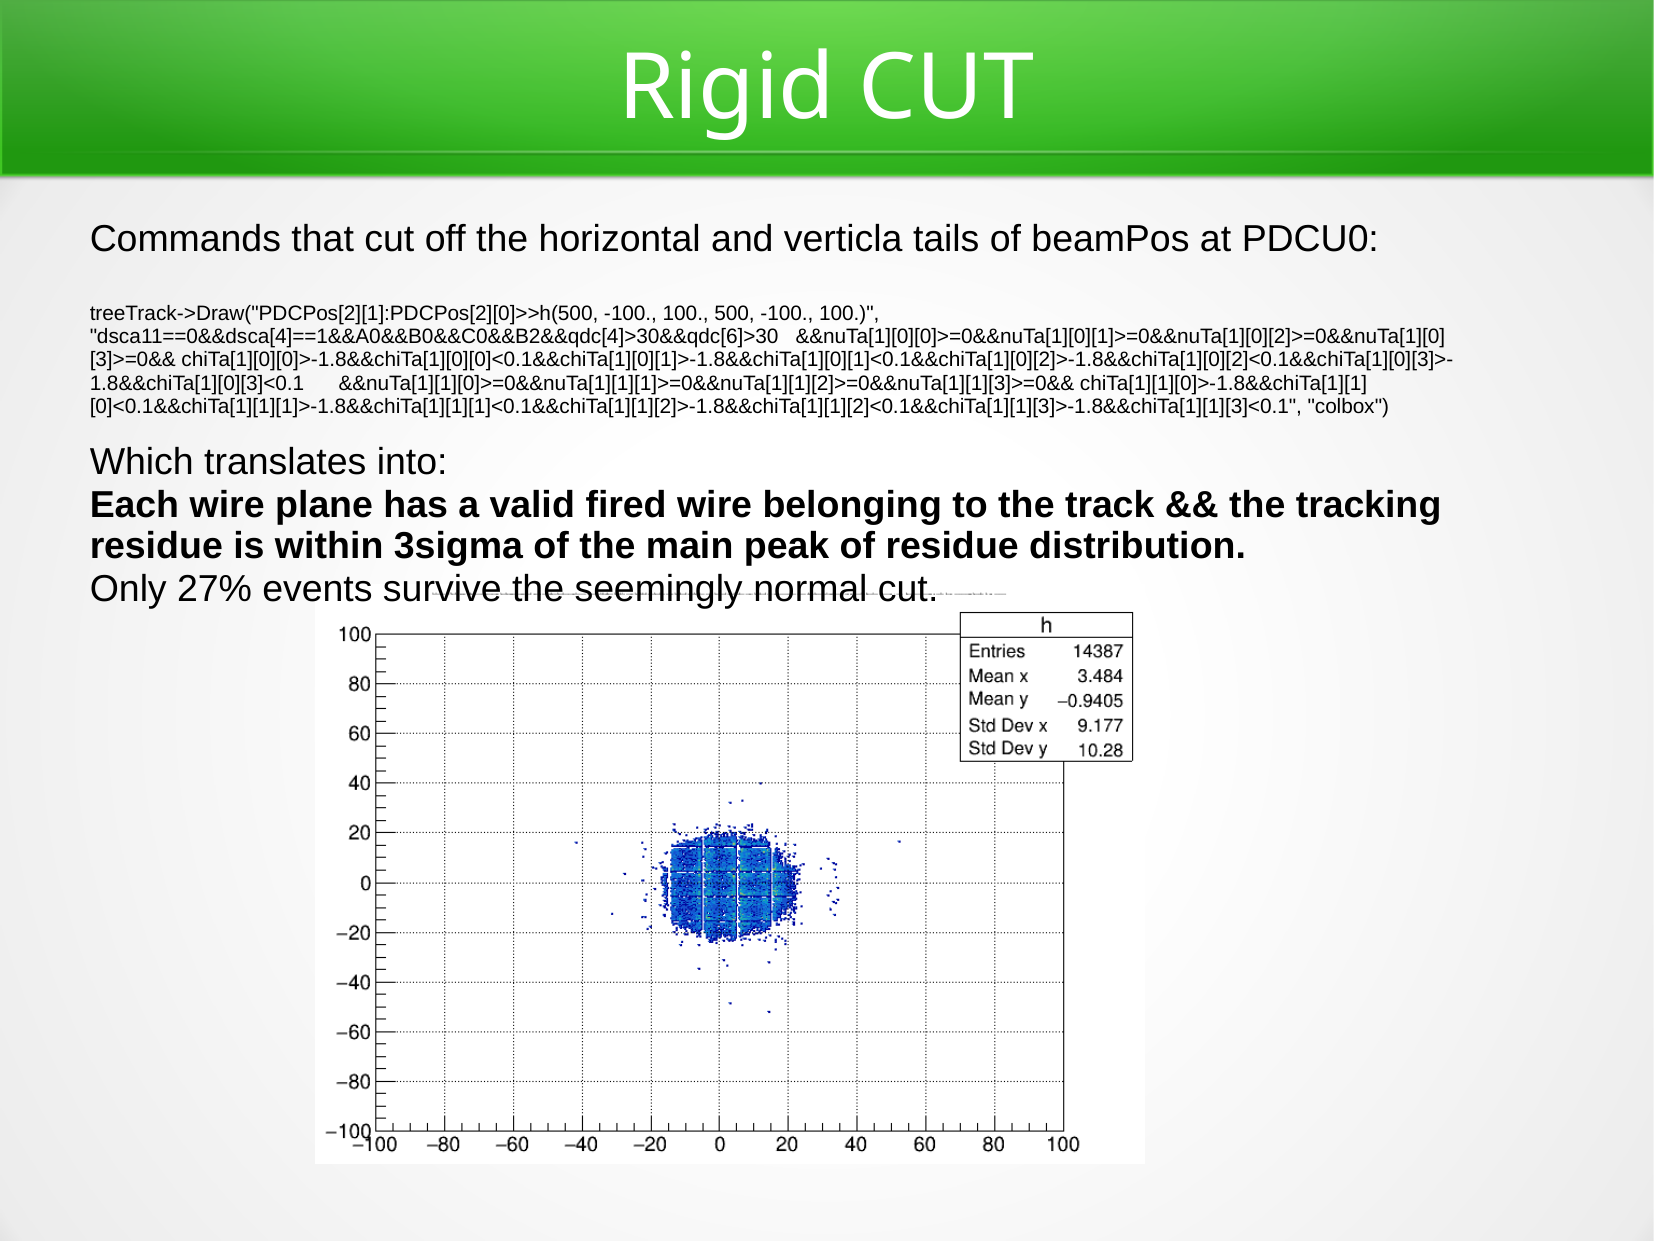

# Rigid CUT
Commands that cut off the horizontal and verticla tails of beamPos at PDCU0:
treeTrack->Draw("PDCPos[2][1]:PDCPos[2][0]>>h(500, -100., 100., 500, -100., 100.)", "dsca11==0&&dsca[4]==1&&A0&&B0&&C0&&B2&&qdc[4]>30&&qdc[6]>30 &&nuTa[1][0][0]>=0&&nuTa[1][0][1]>=0&&nuTa[1][0][2]>=0&&nuTa[1][0][3]>=0&& chiTa[1][0][0]>-1.8&&chiTa[1][0][0]<0.1&&chiTa[1][0][1]>-1.8&&chiTa[1][0][1]<0.1&&chiTa[1][0][2]>-1.8&&chiTa[1][0][2]<0.1&&chiTa[1][0][3]>-1.8&&chiTa[1][0][3]<0.1 &&nuTa[1][1][0]>=0&&nuTa[1][1][1]>=0&&nuTa[1][1][2]>=0&&nuTa[1][1][3]>=0&& chiTa[1][1][0]>-1.8&&chiTa[1][1][0]<0.1&&chiTa[1][1][1]>-1.8&&chiTa[1][1][1]<0.1&&chiTa[1][1][2]>-1.8&&chiTa[1][1][2]<0.1&&chiTa[1][1][3]>-1.8&&chiTa[1][1][3]<0.1", "colbox")
Which translates into:
Each wire plane has a valid fired wire belonging to the track && the tracking residue is within 3sigma of the main peak of residue distribution.
Only 27% events survive the seemingly normal cut.